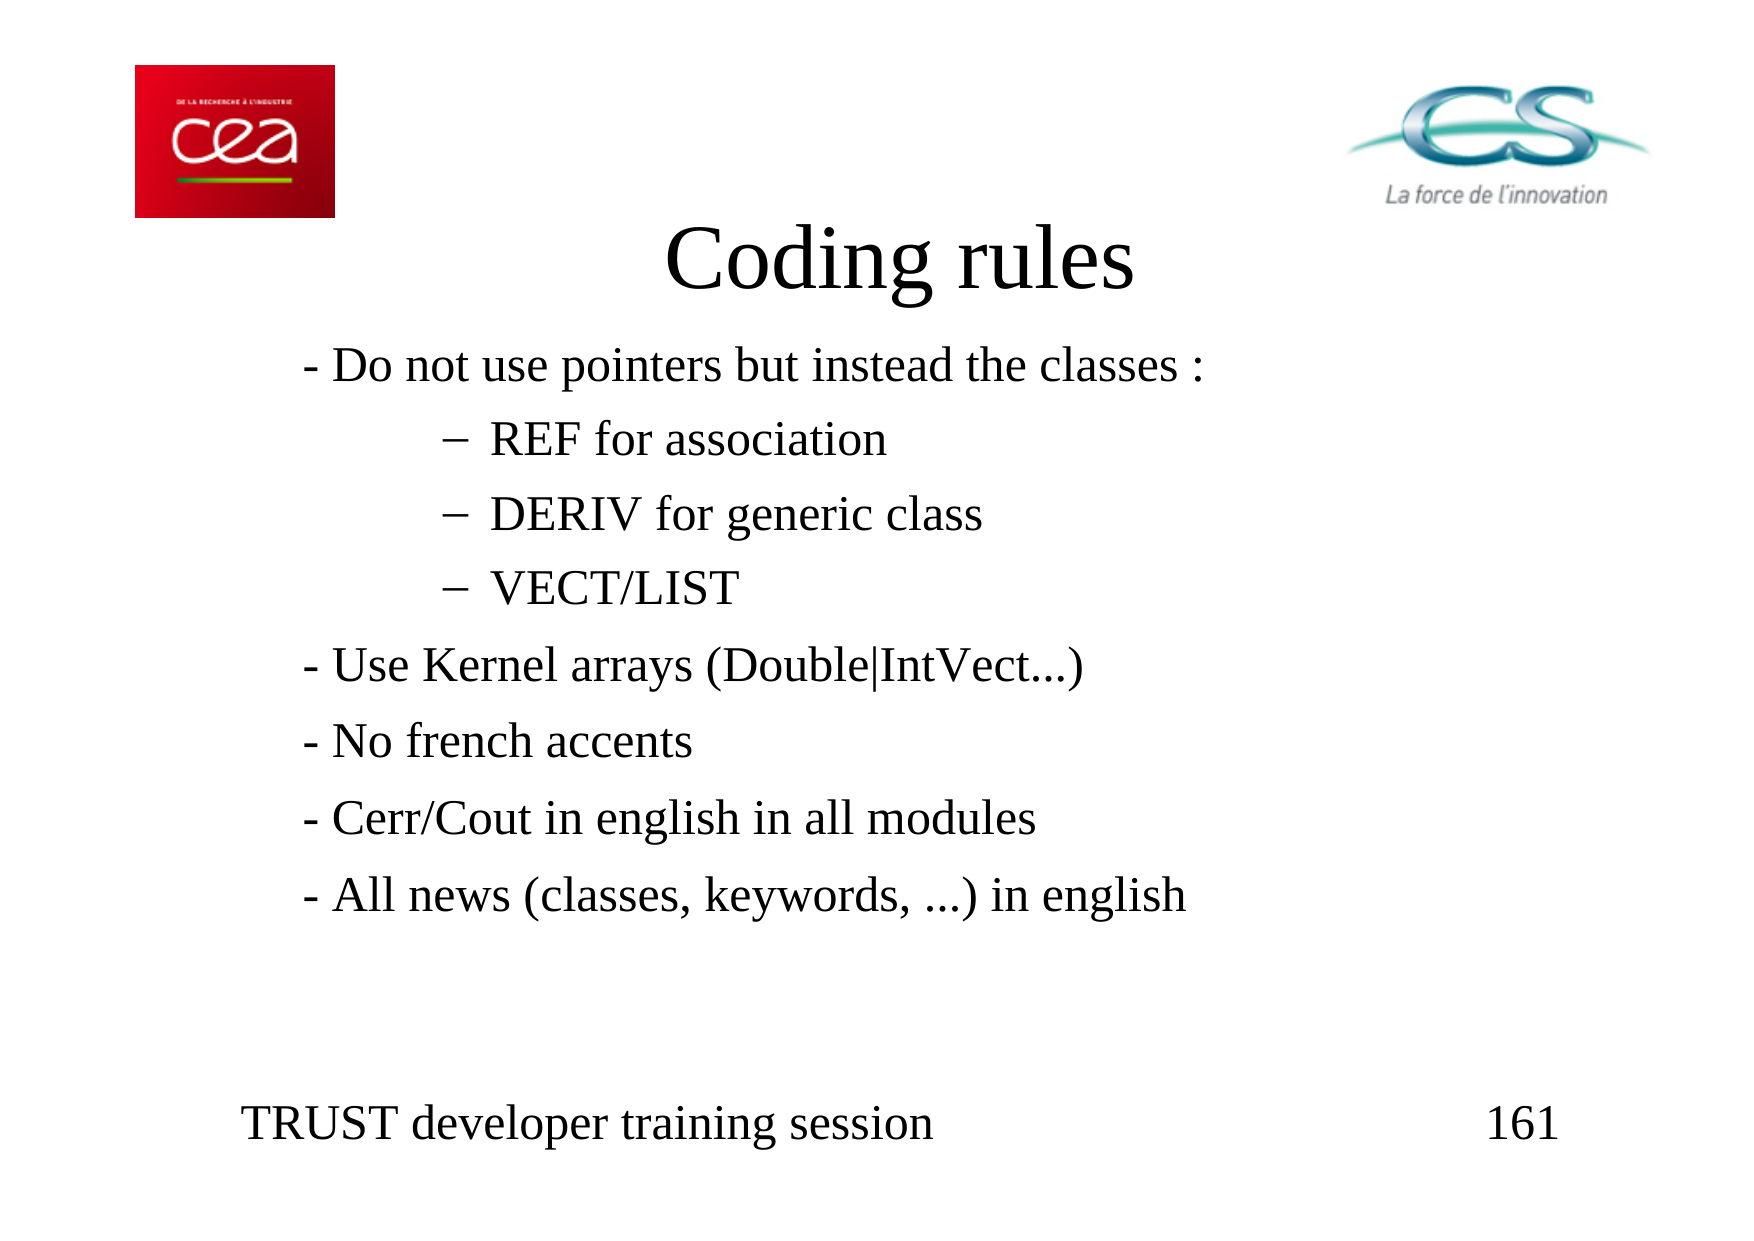

# Coding rules
- Do not use pointers but instead the classes :
REF for association
DERIV for generic class
VECT/LIST
- Use Kernel arrays (Double|IntVect...)
- No french accents
- Cerr/Cout in english in all modules
- All news (classes, keywords, ...) in english
TRUST developer training session
161